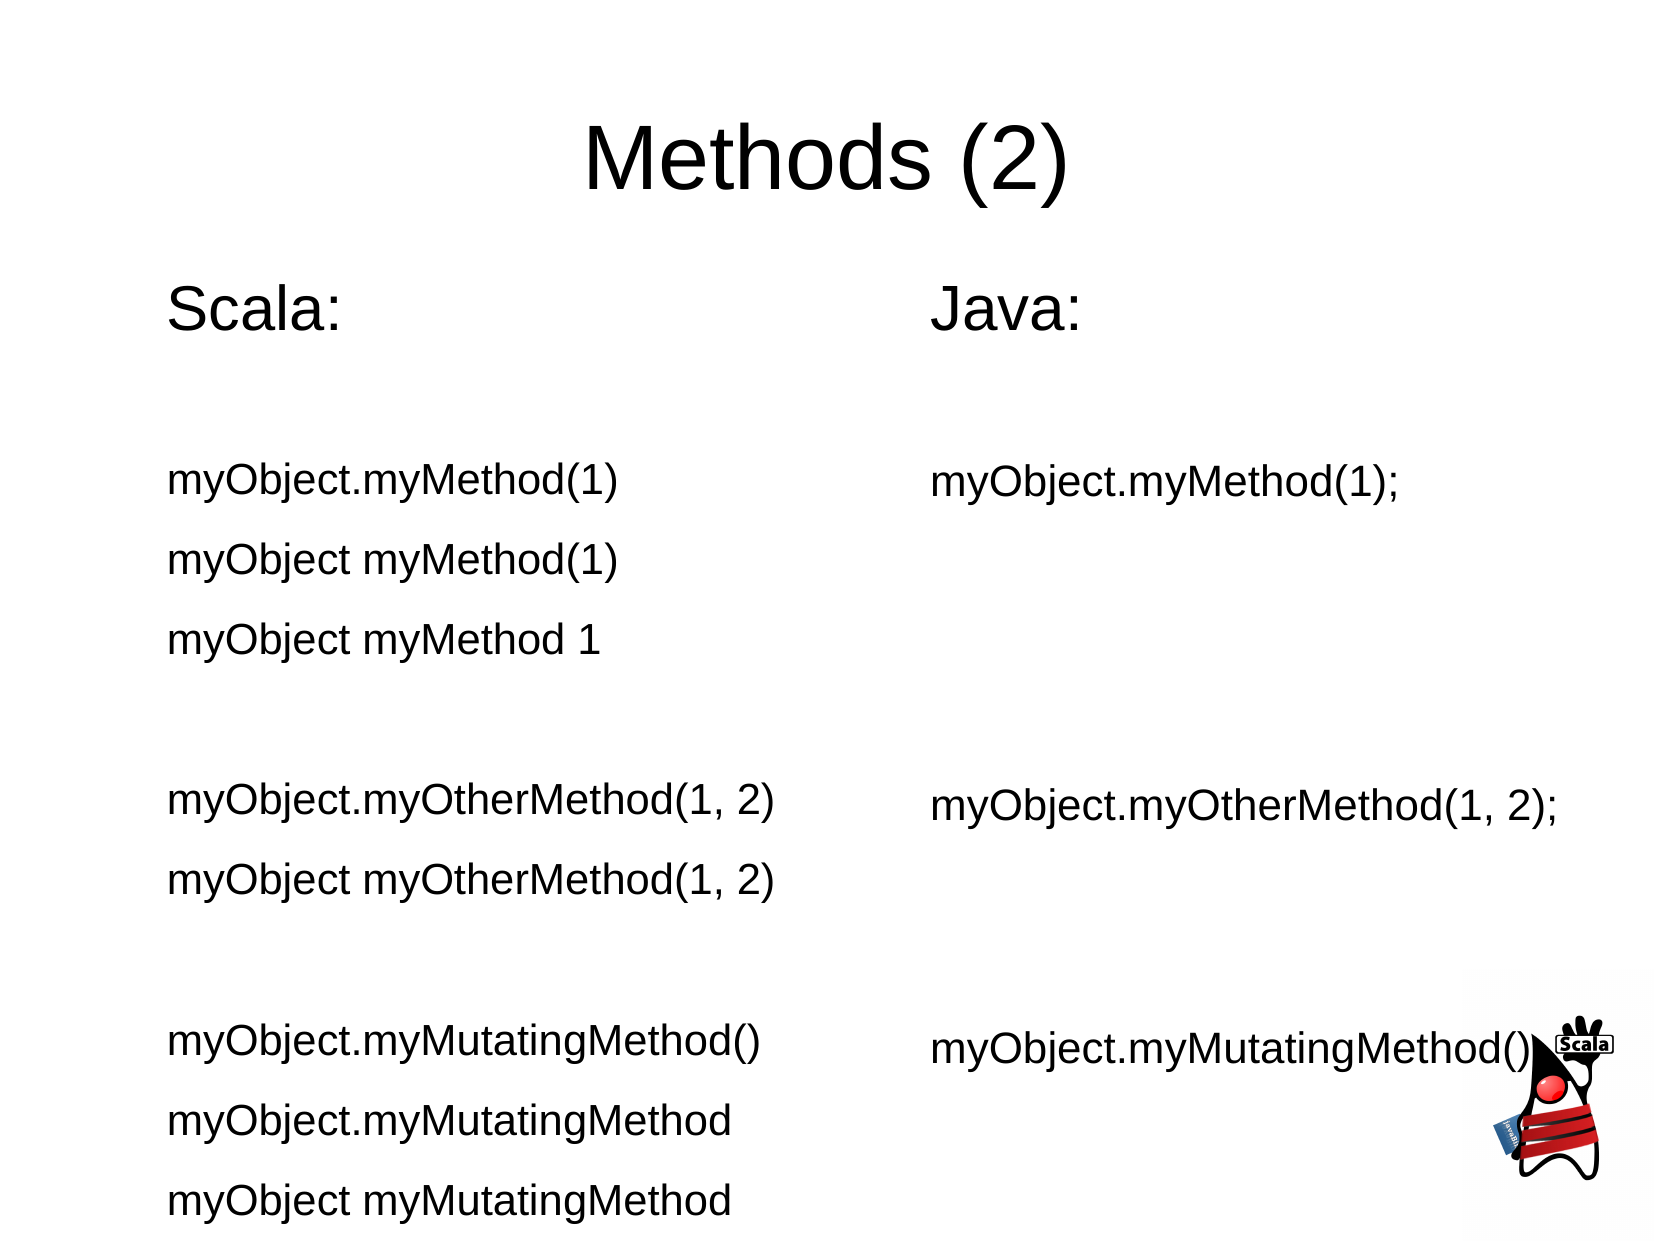

# Methods (2)
Scala:
myObject.myMethod(1)
myObject myMethod(1)
myObject myMethod 1
myObject.myOtherMethod(1, 2)
myObject myOtherMethod(1, 2)
myObject.myMutatingMethod()
myObject.myMutatingMethod
myObject myMutatingMethod
Java:
myObject.myMethod(1);
myObject.myOtherMethod(1, 2);
myObject.myMutatingMethod()